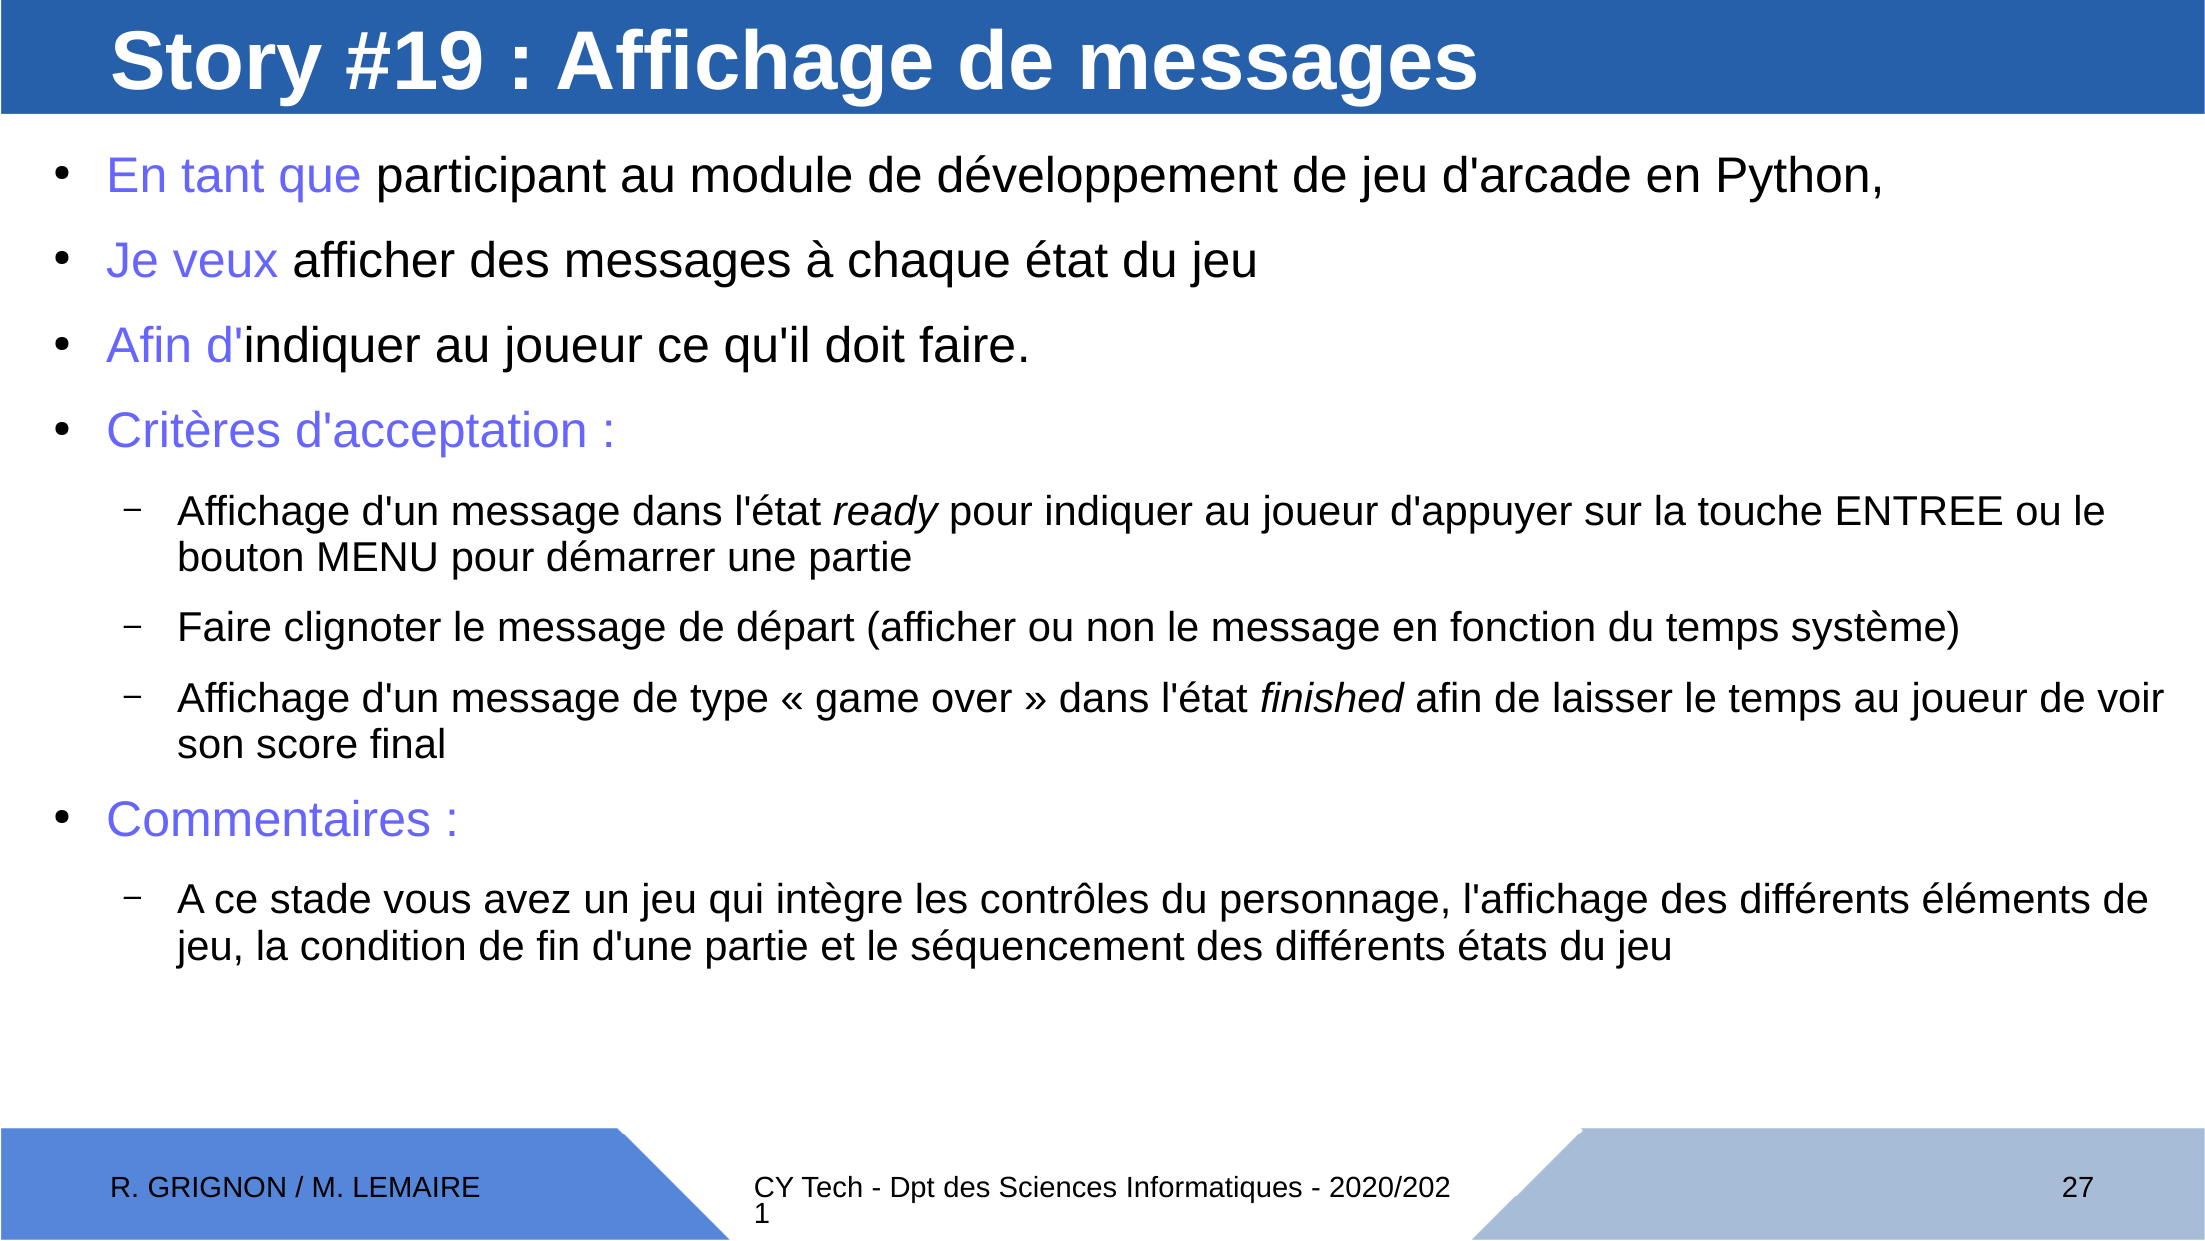

# Story #19 : Affichage de messages
En tant que participant au module de développement de jeu d'arcade en Python,
Je veux afficher des messages à chaque état du jeu
Afin d'indiquer au joueur ce qu'il doit faire.
Critères d'acceptation :
Affichage d'un message dans l'état ready pour indiquer au joueur d'appuyer sur la touche ENTREE ou le bouton MENU pour démarrer une partie
Faire clignoter le message de départ (afficher ou non le message en fonction du temps système)
Affichage d'un message de type « game over » dans l'état finished afin de laisser le temps au joueur de voir son score final
Commentaires :
A ce stade vous avez un jeu qui intègre les contrôles du personnage, l'affichage des différents éléments de jeu, la condition de fin d'une partie et le séquencement des différents états du jeu
R. GRIGNON / M. LEMAIRE
CY Tech - Dpt des Sciences Informatiques - 2020/2021
27